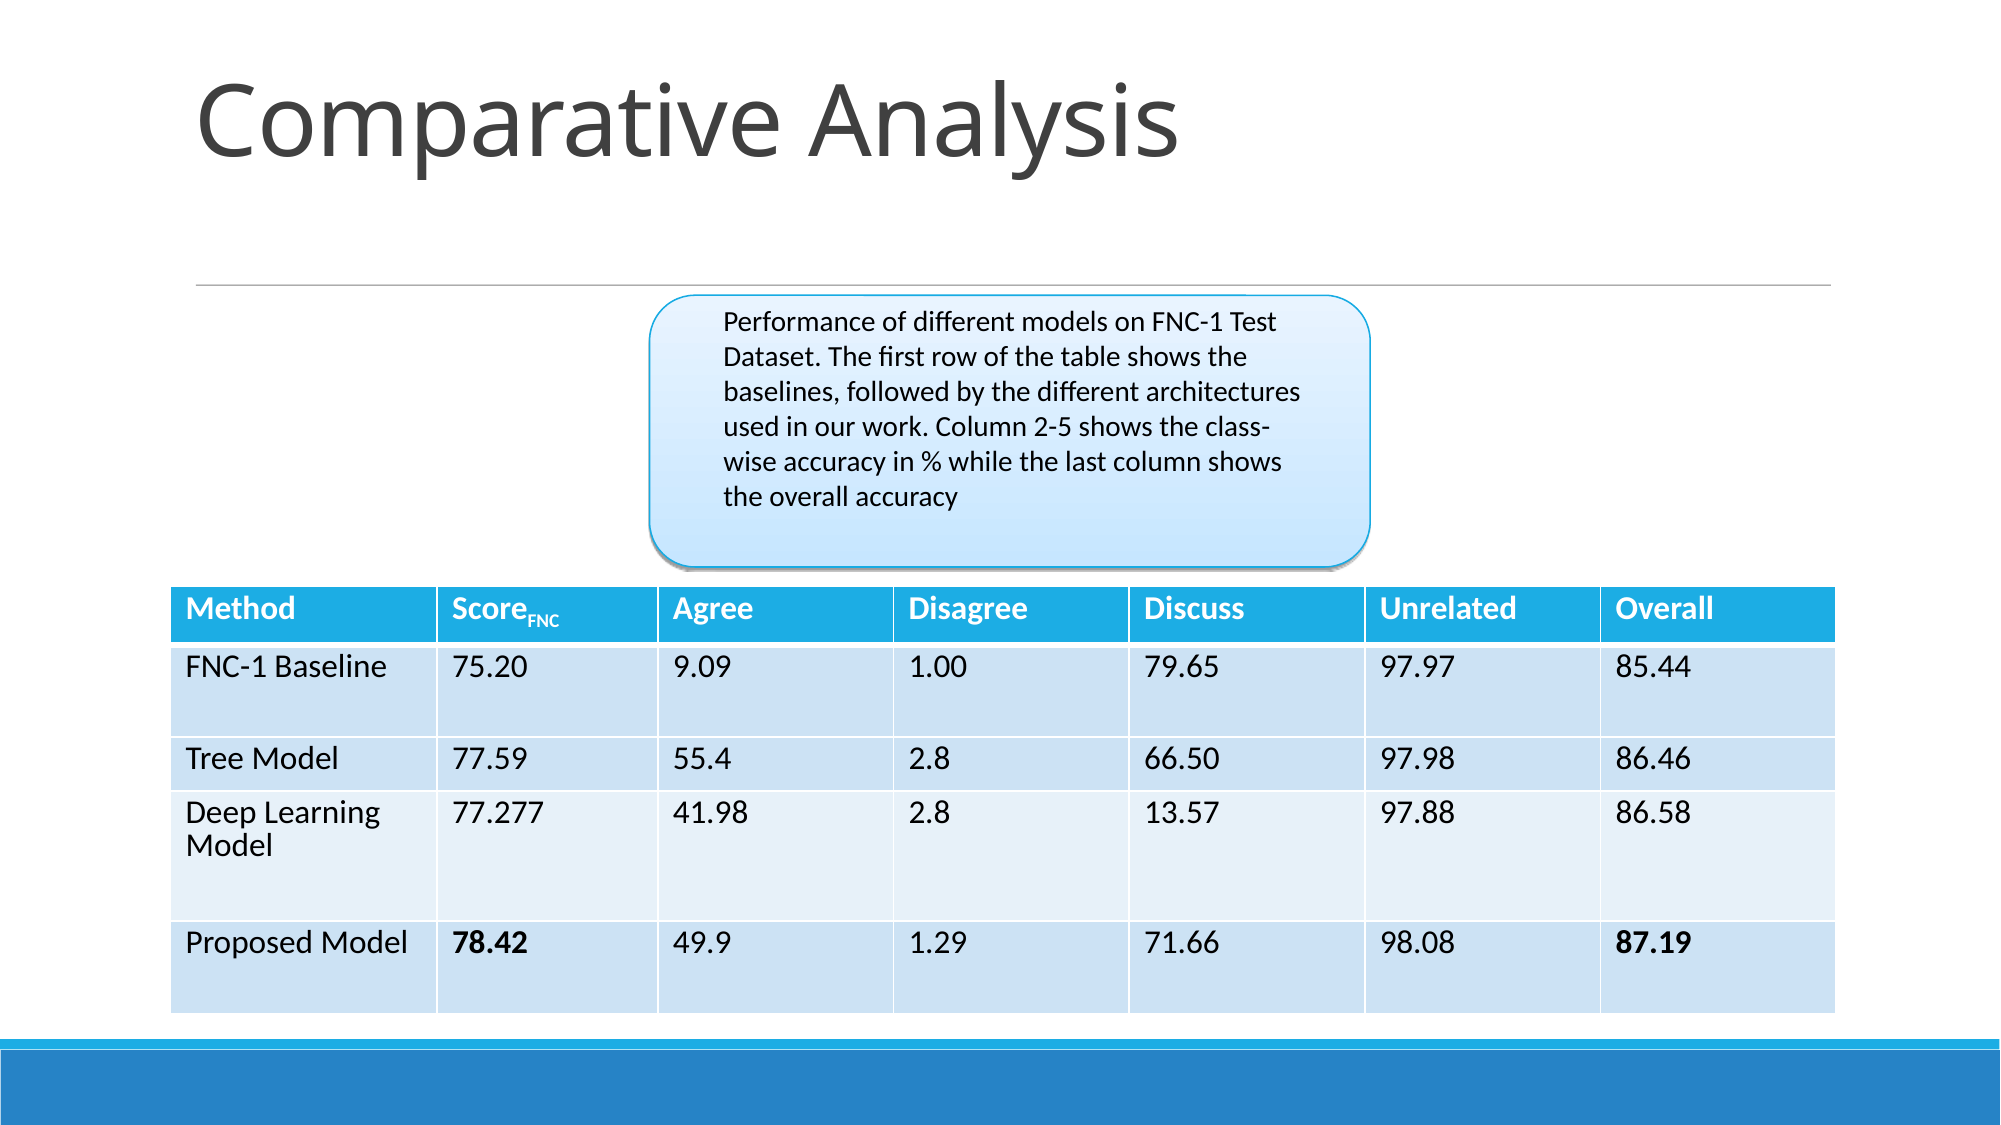

Comparative Analysis
Performance of diﬀerent models on FNC-1 Test Dataset. The ﬁrst row of the table shows the baselines, followed by the diﬀerent architectures used in our work. Column 2-5 shows the class-wise accuracy in % while the last column shows the overall accuracy
| Method | ScoreFNC | Agree | Disagree | Discuss | Unrelated | Overall |
| --- | --- | --- | --- | --- | --- | --- |
| FNC-1 Baseline | 75.20 | 9.09 | 1.00 | 79.65 | 97.97 | 85.44 |
| Tree Model | 77.59 | 55.4 | 2.8 | 66.50 | 97.98 | 86.46 |
| Deep Learning Model | 77.277 | 41.98 | 2.8 | 13.57 | 97.88 | 86.58 |
| Proposed Model | 78.42 | 49.9 | 1.29 | 71.66 | 98.08 | 87.19 |